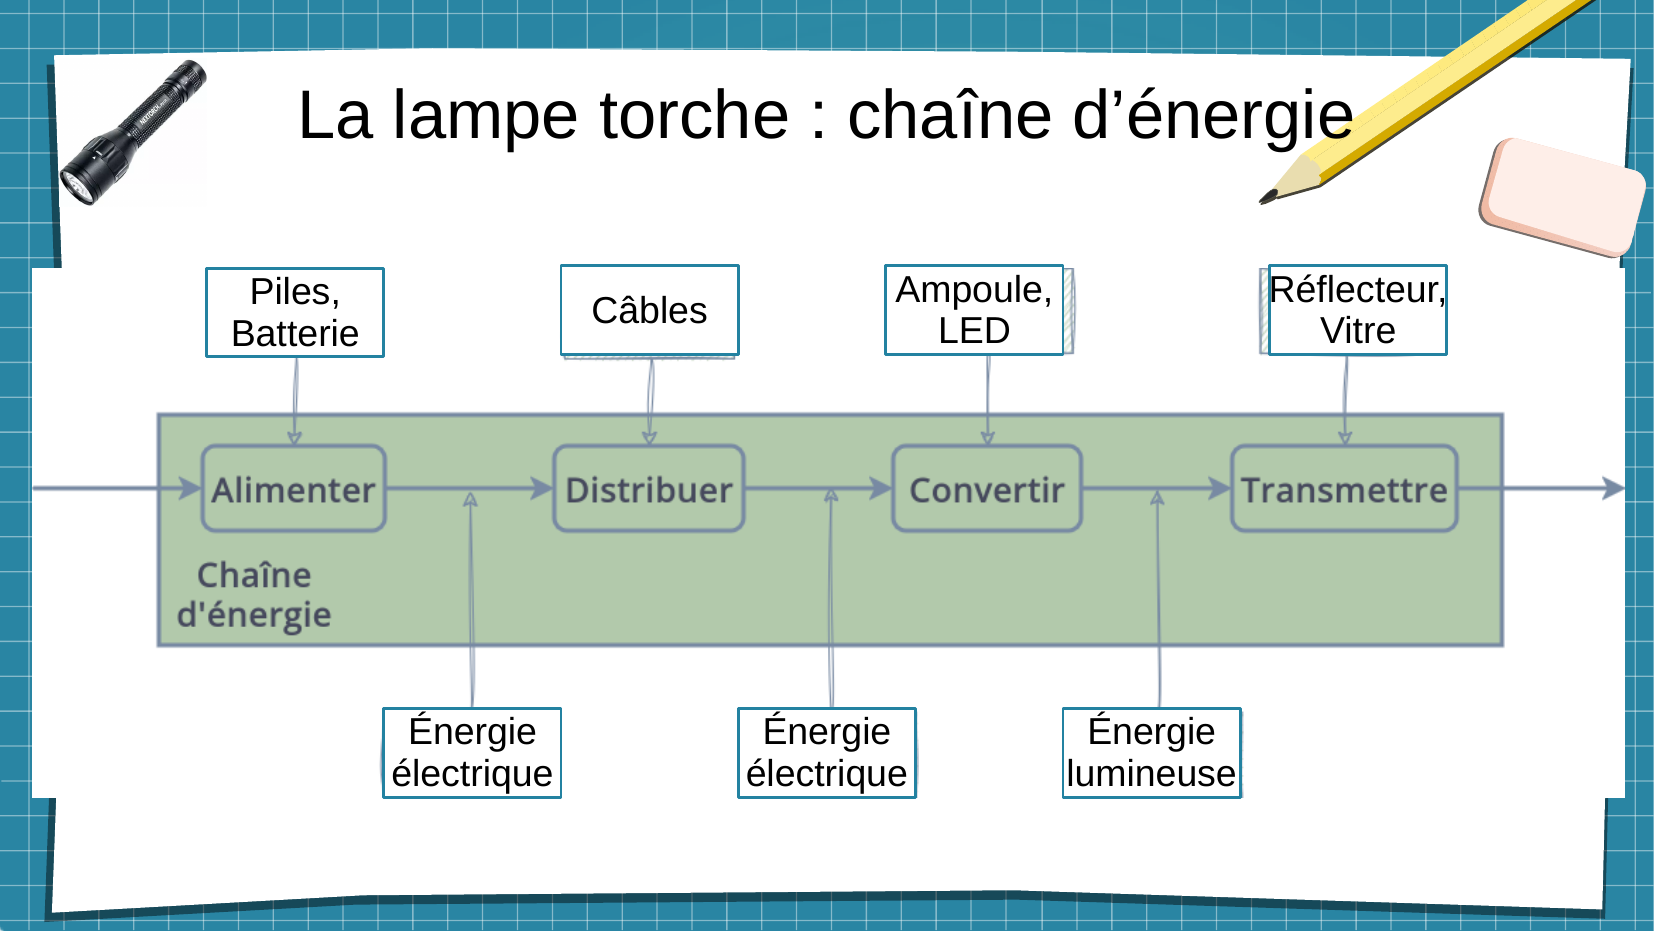

# La lampe torche : chaîne d’énergie
Câbles
Ampoule,
LED
Réflecteur,
Vitre
Piles,
Batterie
Énergie
électrique
Énergie
électrique
Énergie
lumineuse